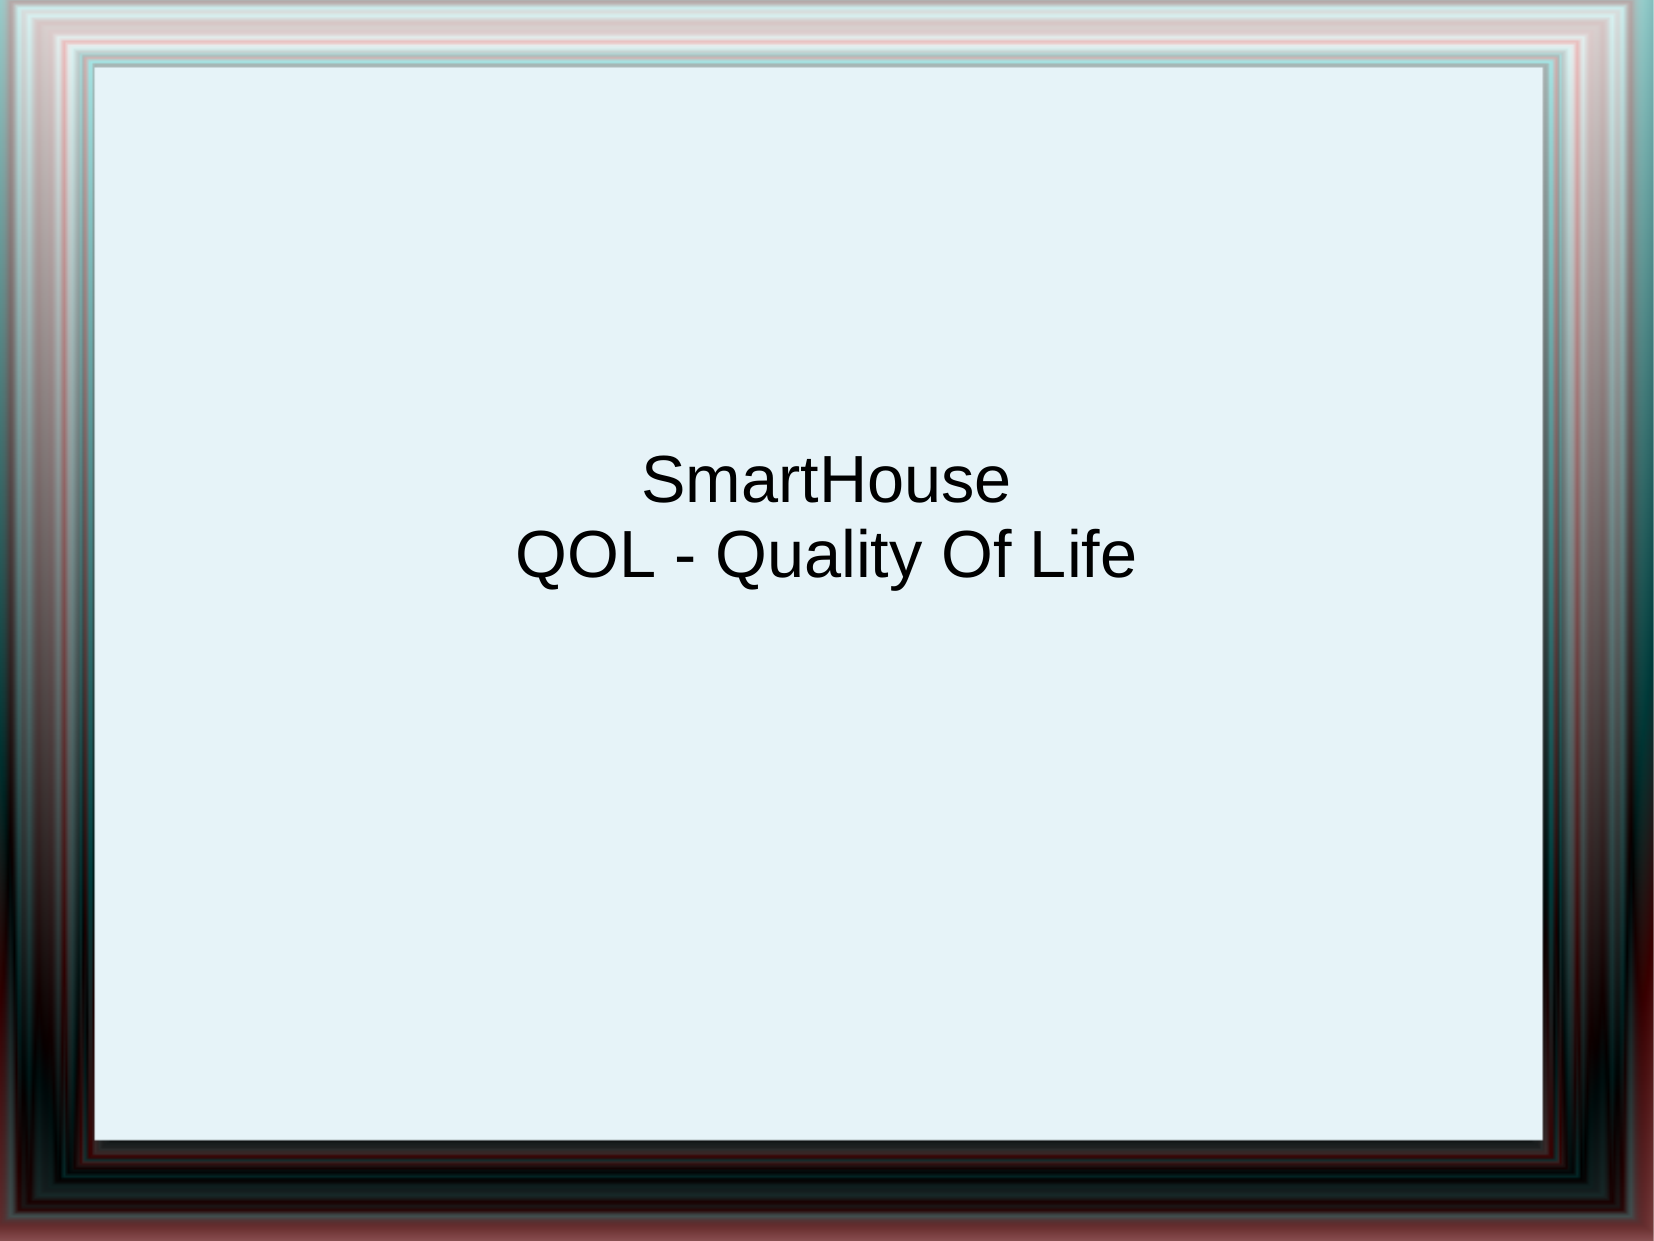

# SmartHouse
QOL - Quality Of Life